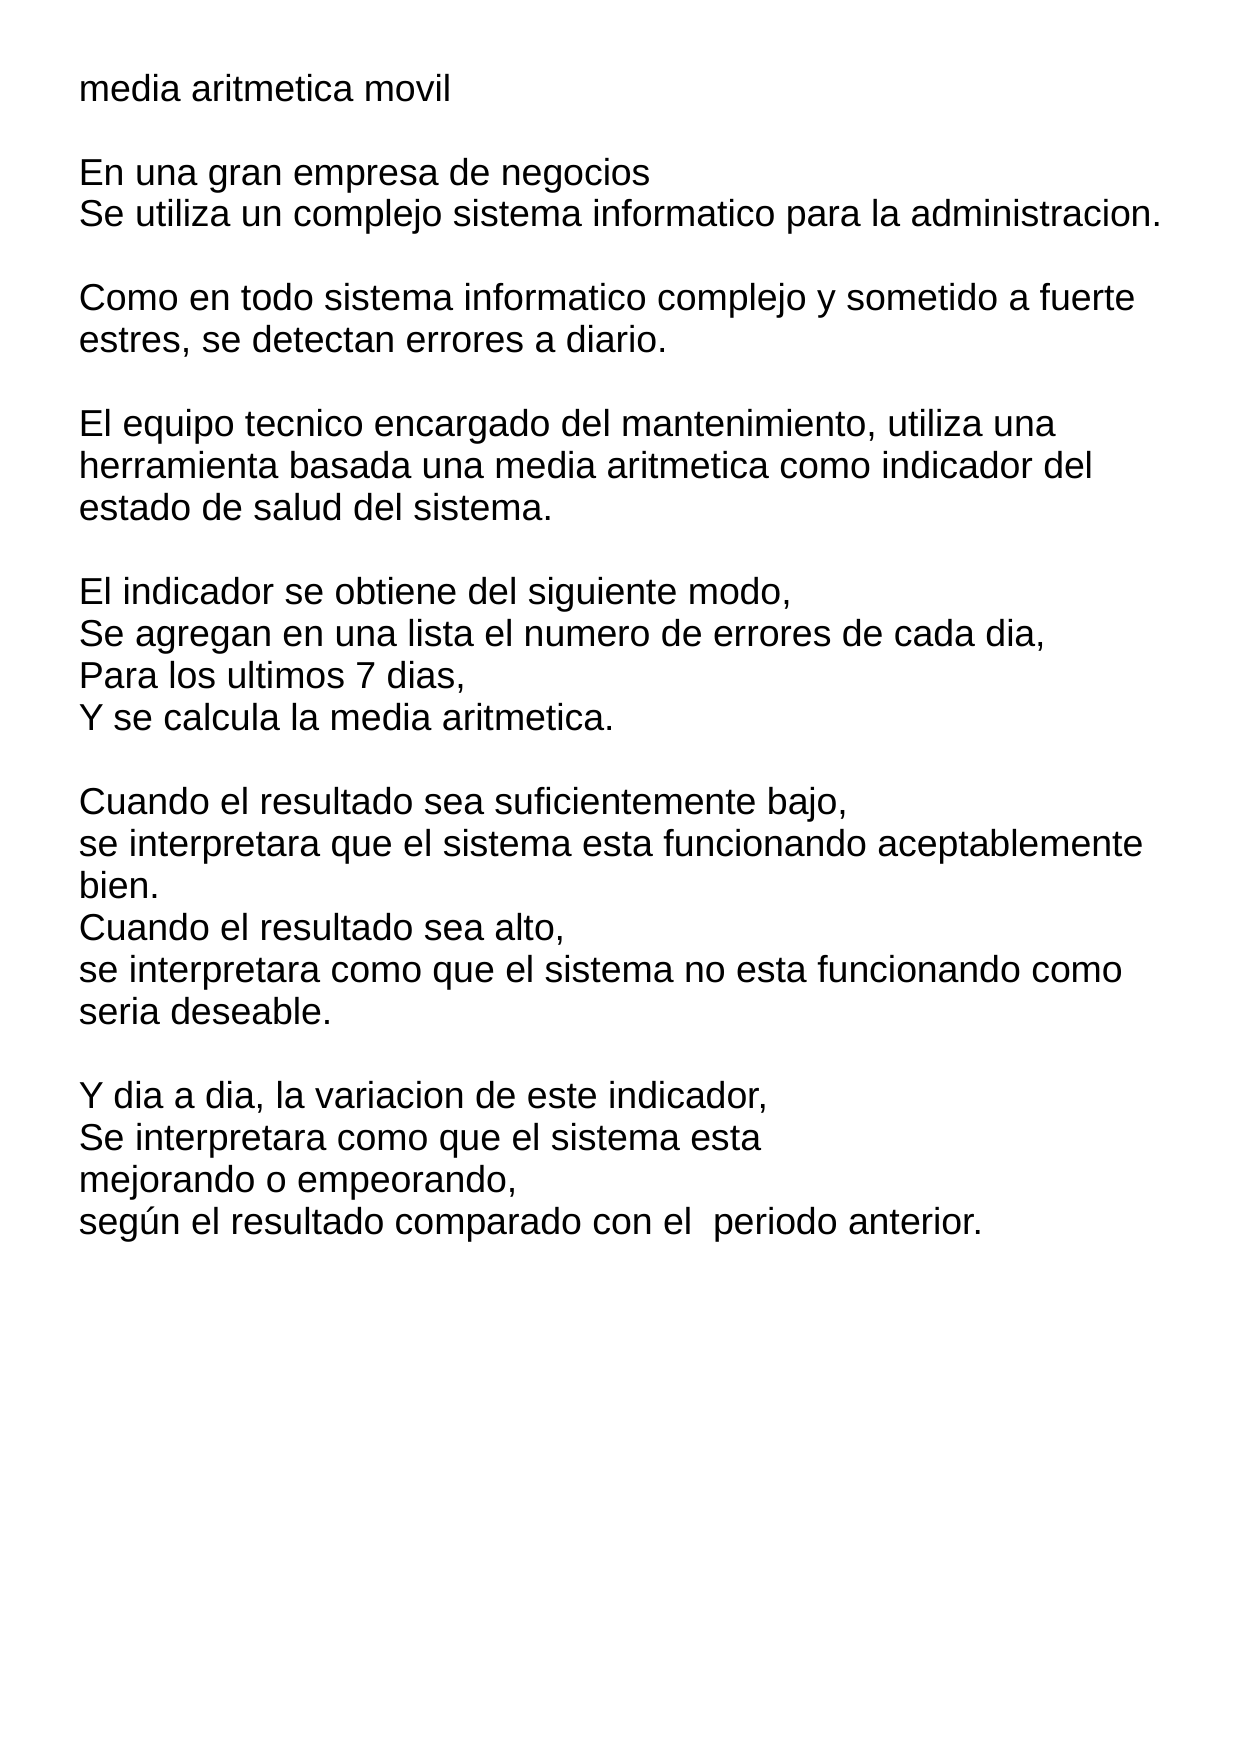

media aritmetica movil
En una gran empresa de negocios
Se utiliza un complejo sistema informatico para la administracion.
Como en todo sistema informatico complejo y sometido a fuerte estres, se detectan errores a diario.
El equipo tecnico encargado del mantenimiento, utiliza una herramienta basada una media aritmetica como indicador del estado de salud del sistema.
El indicador se obtiene del siguiente modo,
Se agregan en una lista el numero de errores de cada dia,
Para los ultimos 7 dias,
Y se calcula la media aritmetica.
Cuando el resultado sea suficientemente bajo,
se interpretara que el sistema esta funcionando aceptablemente bien.
Cuando el resultado sea alto,
se interpretara como que el sistema no esta funcionando como seria deseable.
Y dia a dia, la variacion de este indicador,
Se interpretara como que el sistema esta
mejorando o empeorando,
según el resultado comparado con el periodo anterior.